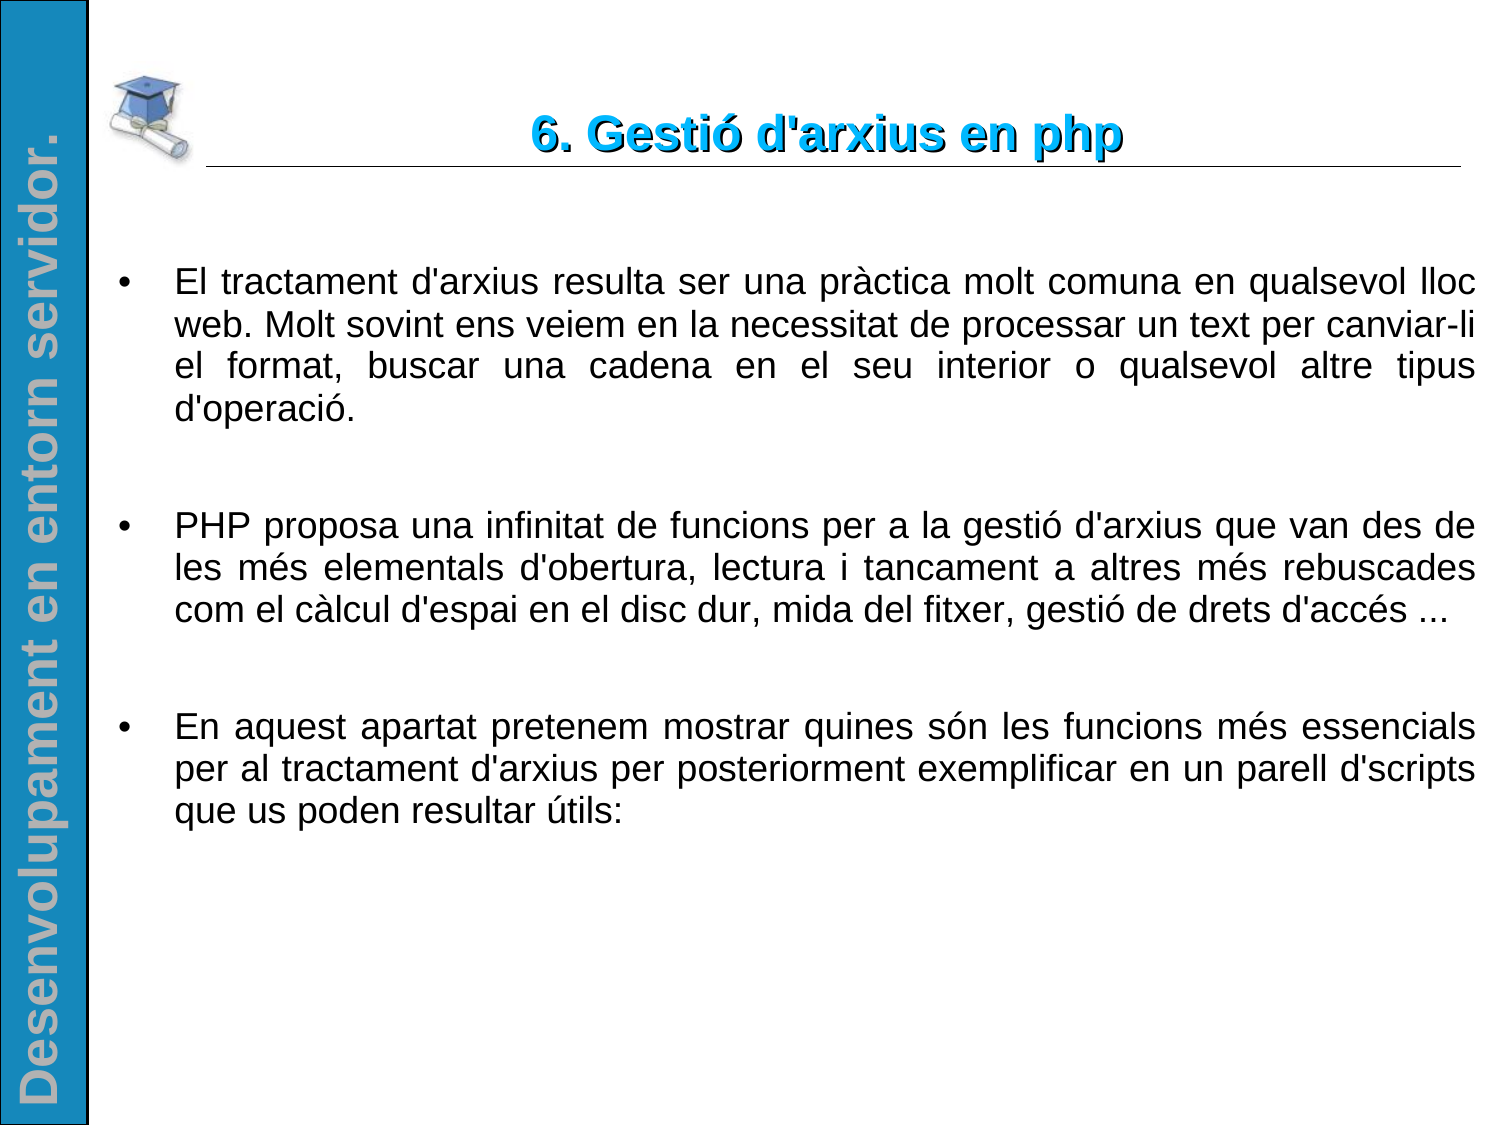

# 6. Gestió d'arxius en php
El tractament d'arxius resulta ser una pràctica molt comuna en qualsevol lloc web. Molt sovint ens veiem en la necessitat de processar un text per canviar-li el format, buscar una cadena en el seu interior o qualsevol altre tipus d'operació.
PHP proposa una infinitat de funcions per a la gestió d'arxius que van des de les més elementals d'obertura, lectura i tancament a altres més rebuscades com el càlcul d'espai en el disc dur, mida del fitxer, gestió de drets d'accés ...
En aquest apartat pretenem mostrar quines són les funcions més essencials per al tractament d'arxius per posteriorment exemplificar en un parell d'scripts que us poden resultar útils: